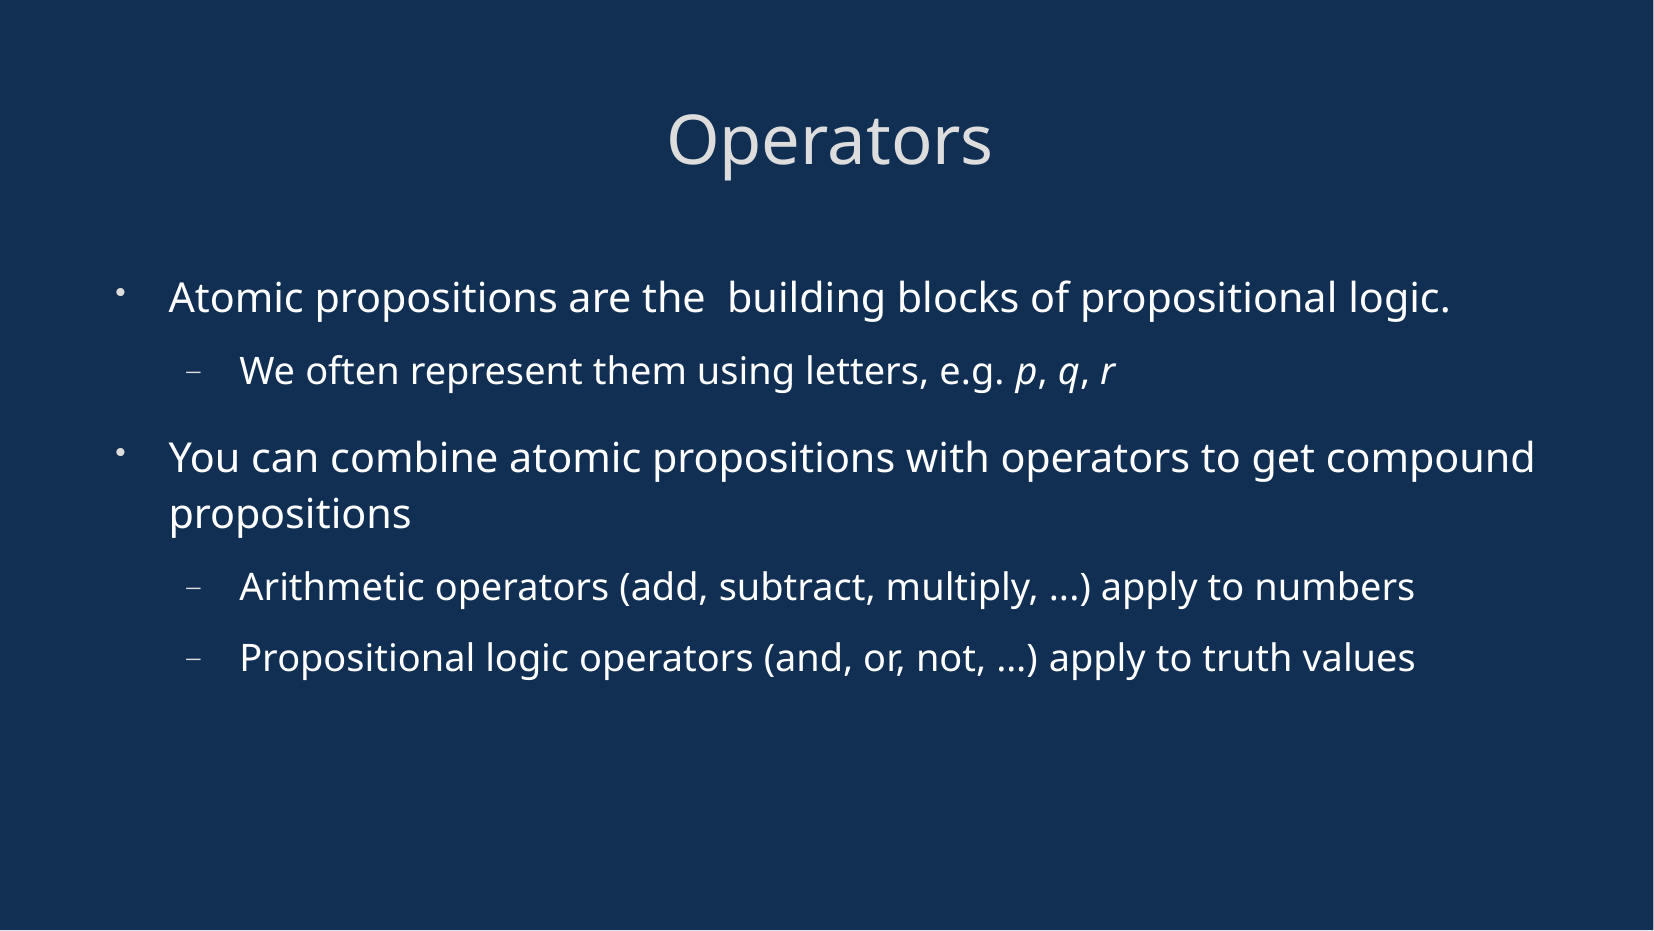

# Operators
Atomic propositions are the building blocks of propositional logic.
We often represent them using letters, e.g. p, q, r
You can combine atomic propositions with operators to get compound propositions
Arithmetic operators (add, subtract, multiply, ...) apply to numbers
Propositional logic operators (and, or, not, …) apply to truth values